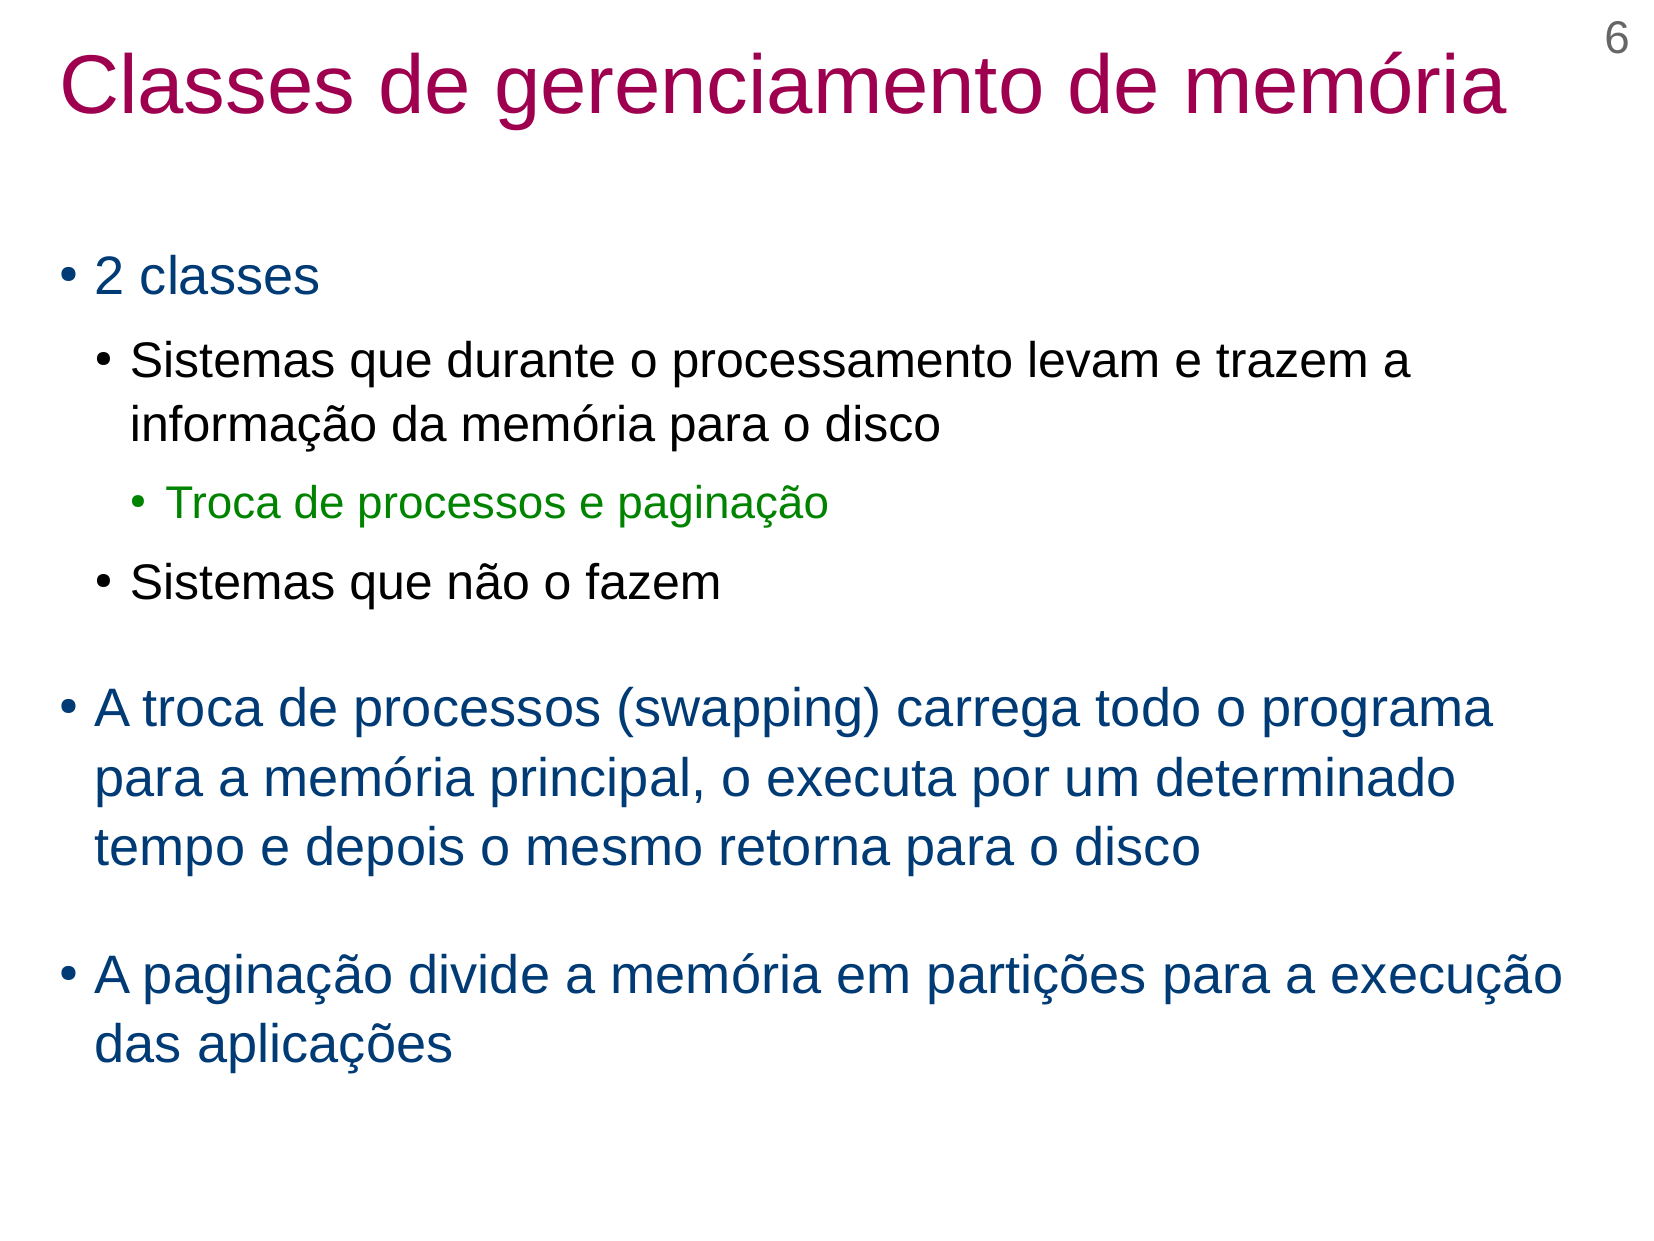

6
# Classes de gerenciamento de memória
2 classes
Sistemas que durante o processamento levam e trazem a informação da memória para o disco
Troca de processos e paginação
Sistemas que não o fazem
A troca de processos (swapping) carrega todo o programa para a memória principal, o executa por um determinado tempo e depois o mesmo retorna para o disco
A paginação divide a memória em partições para a execução das aplicações